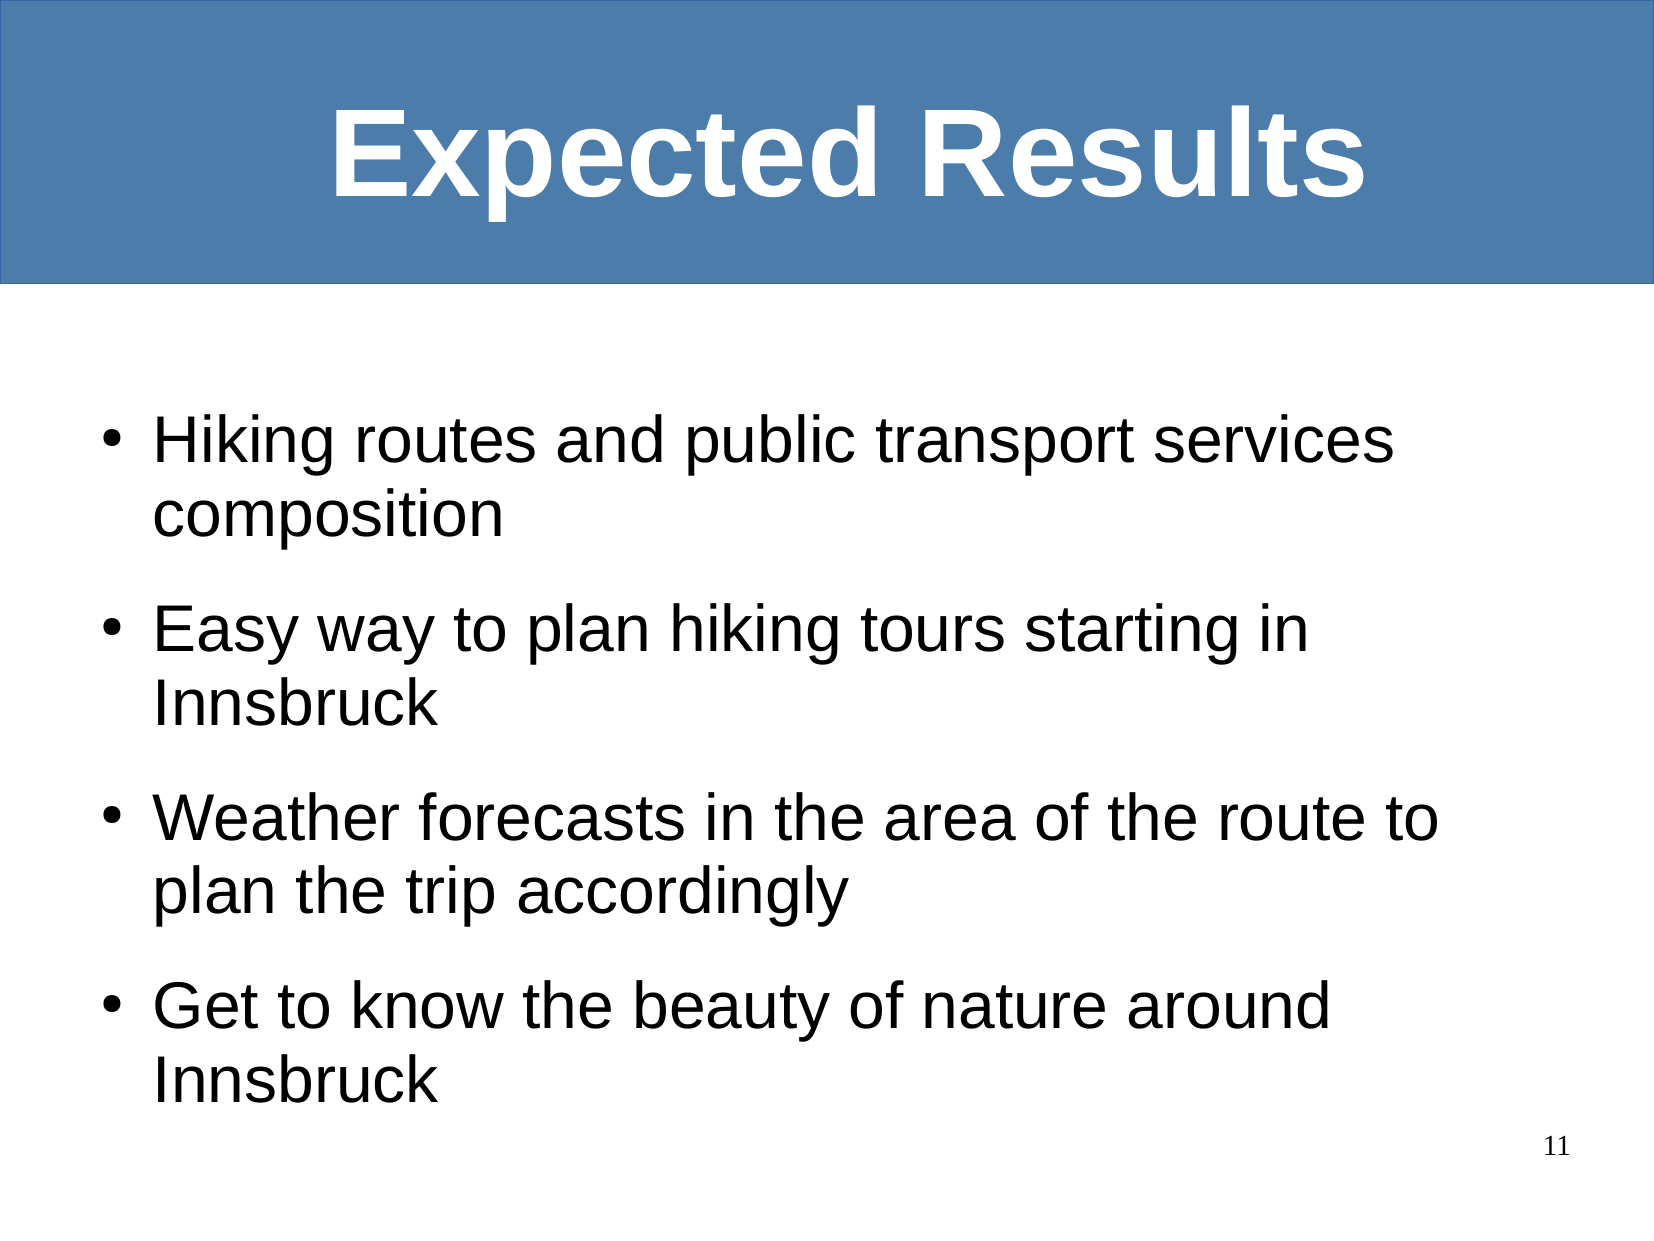

# Expected Results
Hiking routes and public transport services composition
Easy way to plan hiking tours starting in Innsbruck
Weather forecasts in the area of the route to plan the trip accordingly
Get to know the beauty of nature around Innsbruck
11